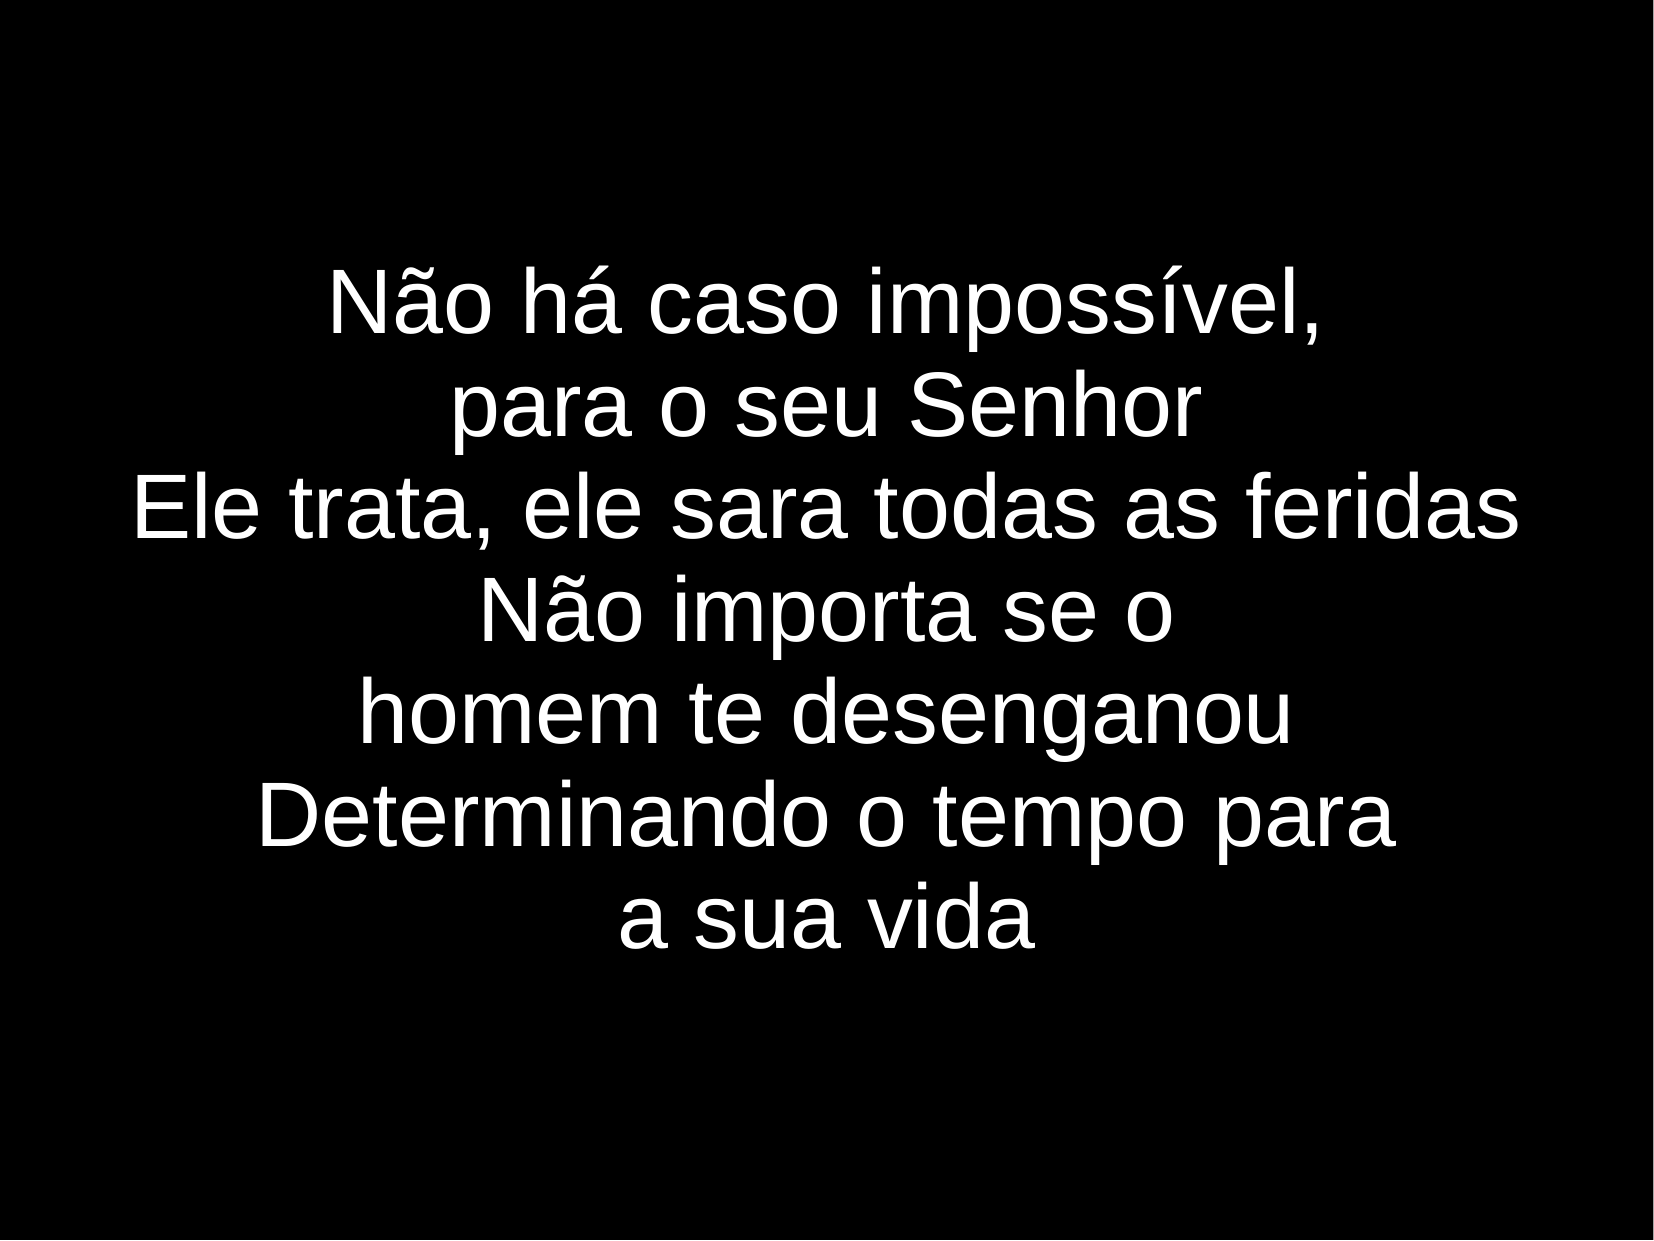

# Não há caso impossível,
para o seu Senhor
Ele trata, ele sara todas as feridas
Não importa se o
homem te desenganou
Determinando o tempo para
a sua vida